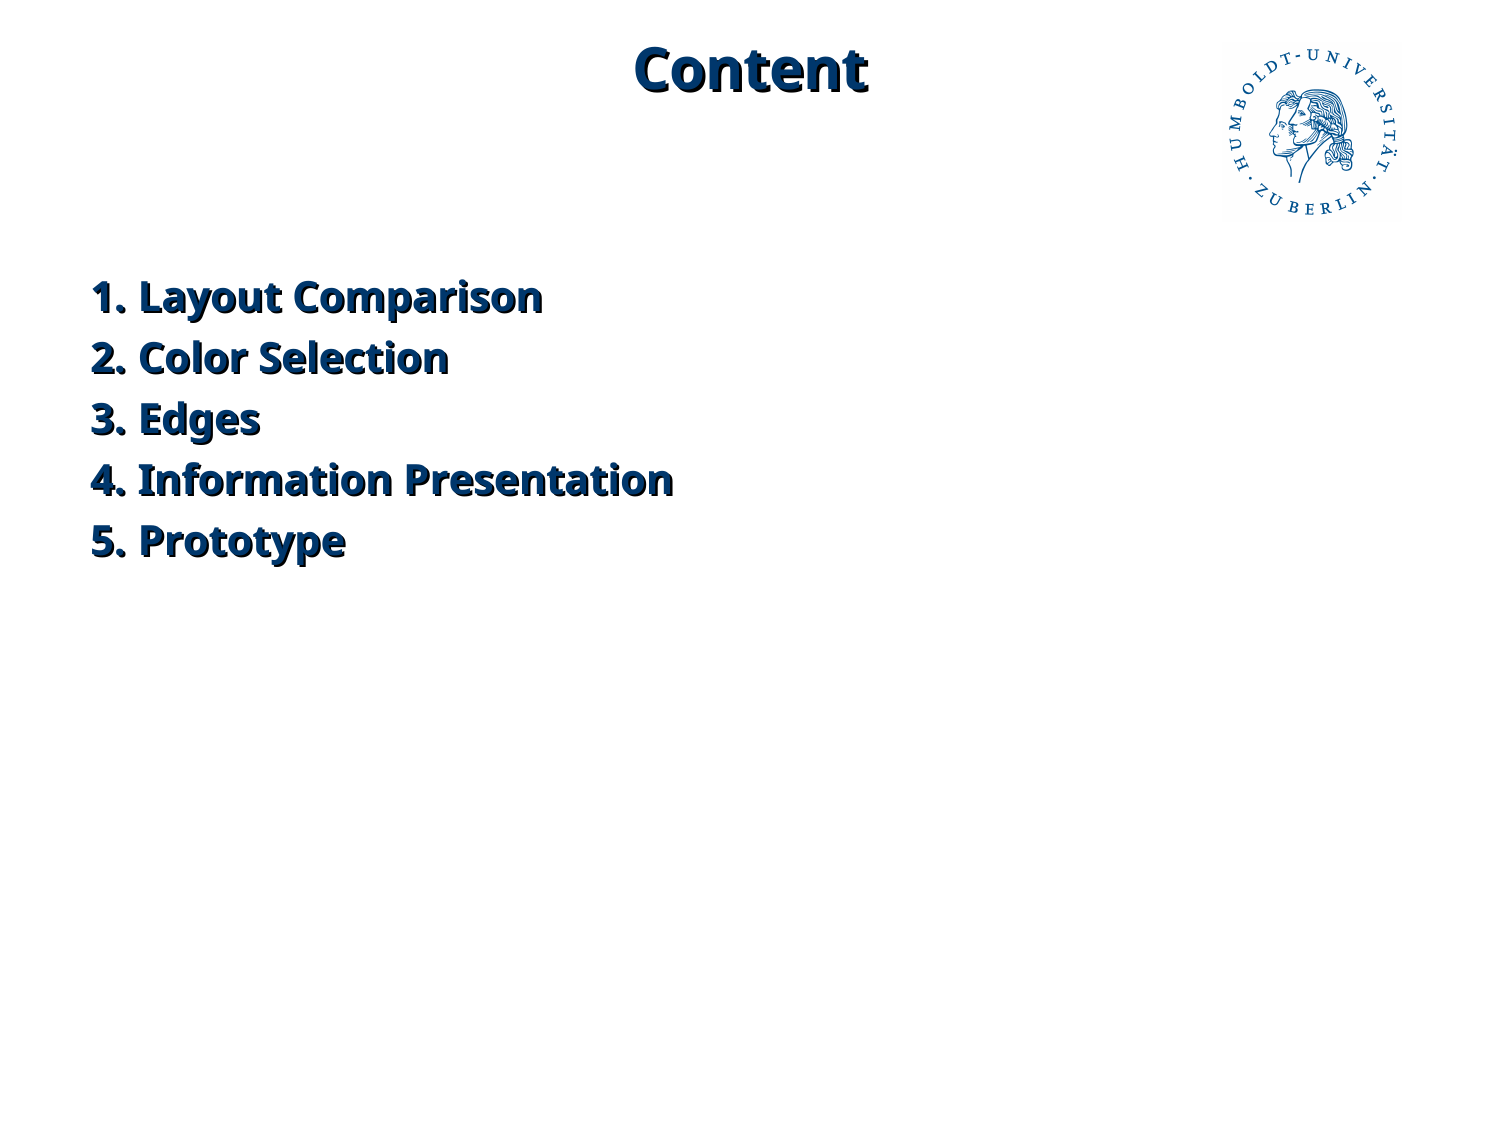

# Content
 Layout Comparison
 Color Selection
 Edges
 Information Presentation
 Prototype